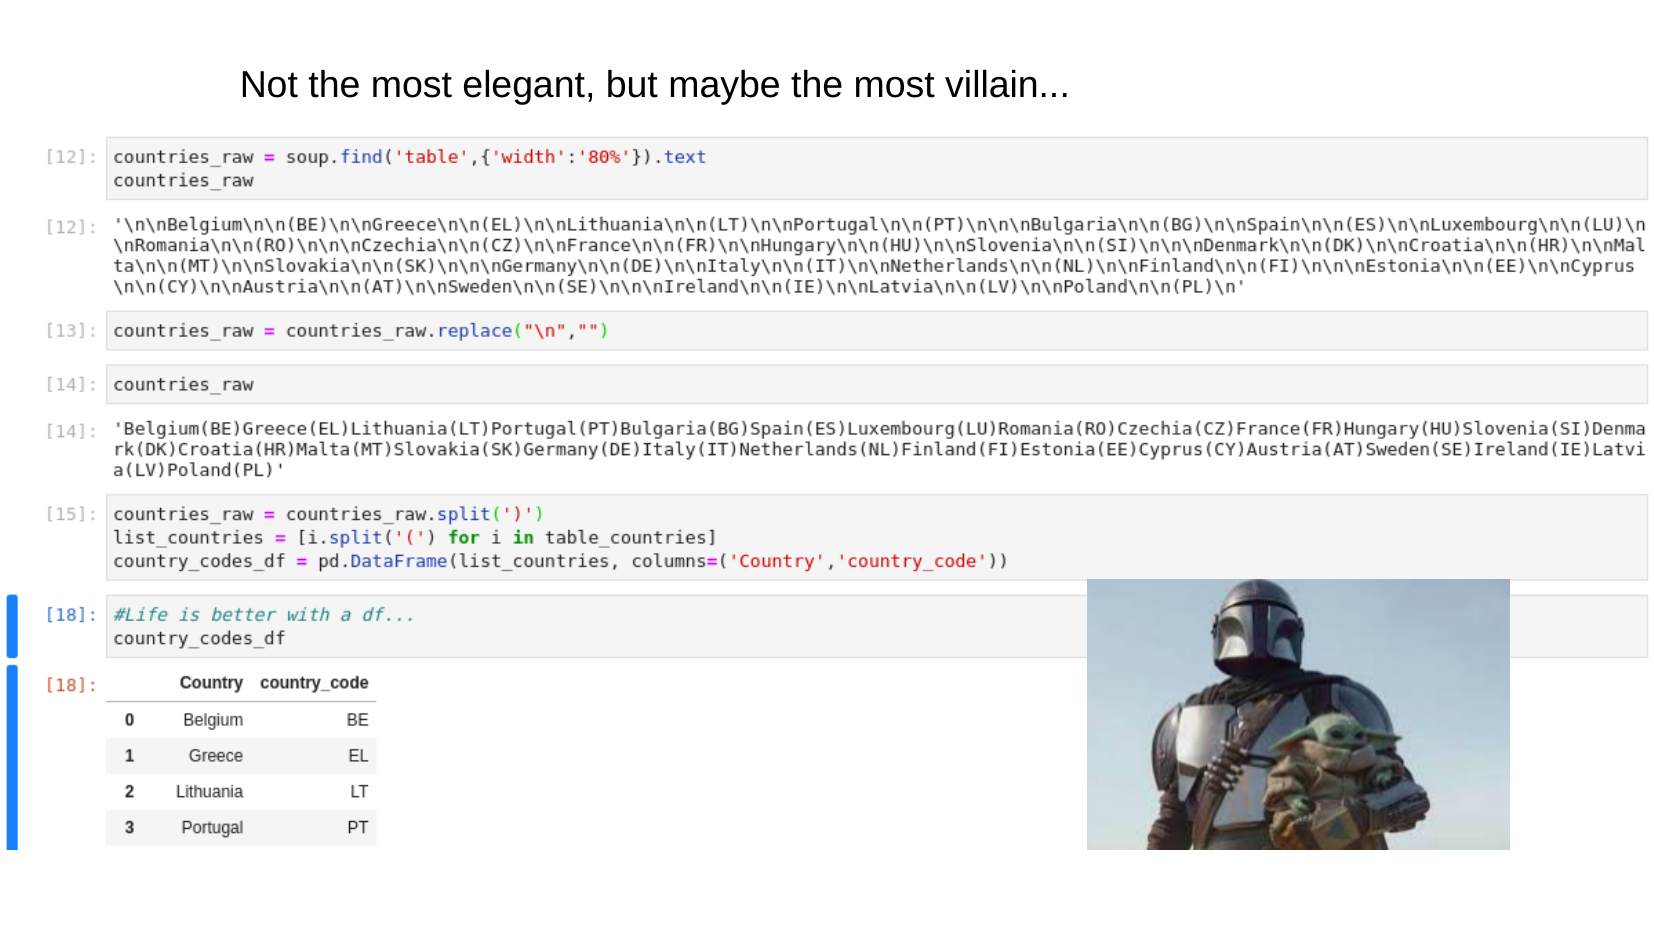

Not the most elegant, but maybe the most villain...